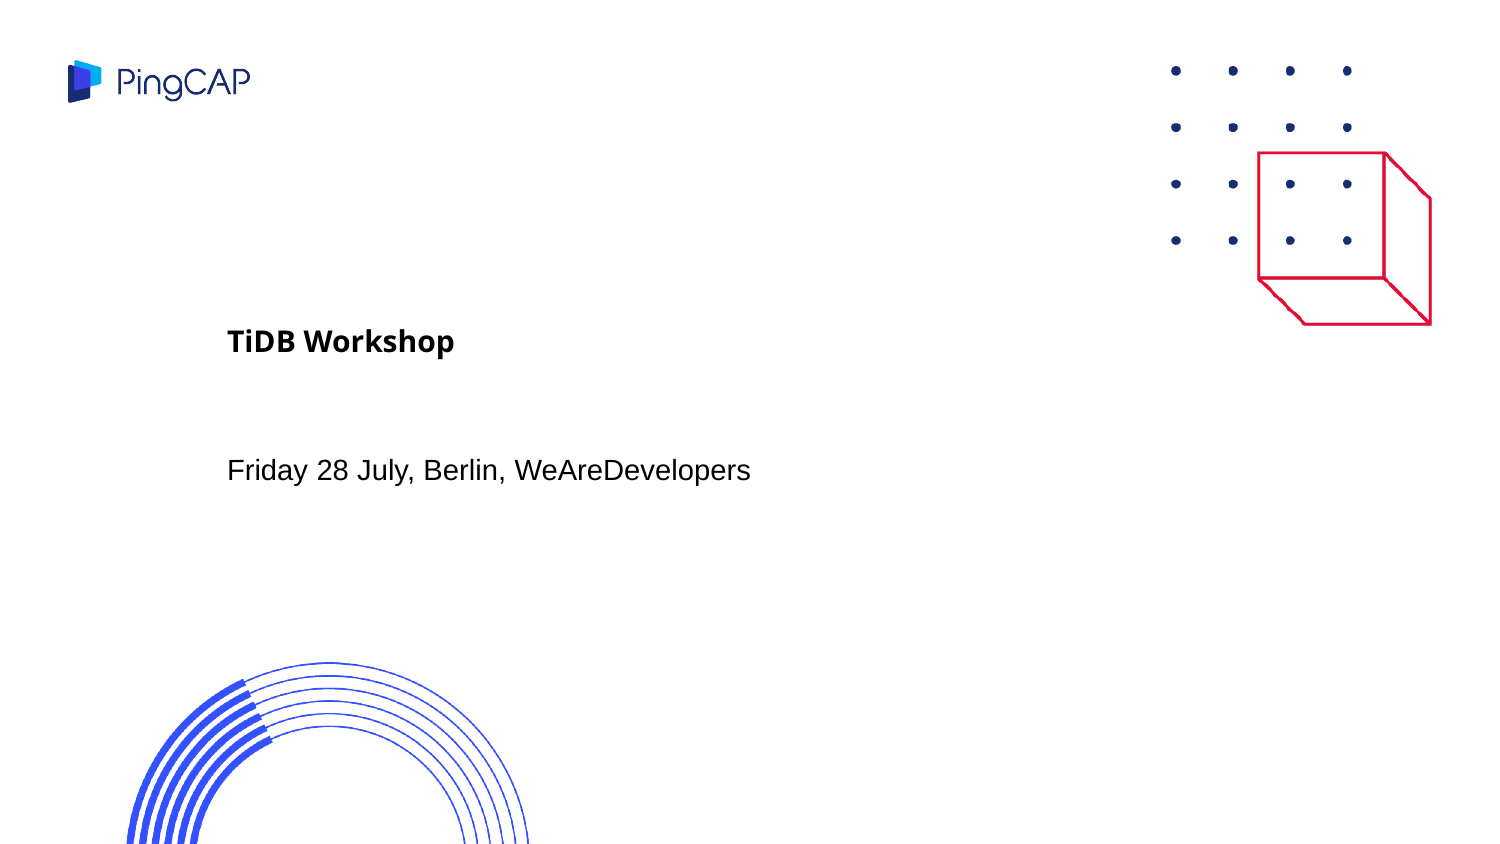

# TiDB Workshop
Friday 28 July, Berlin, WeAreDevelopers